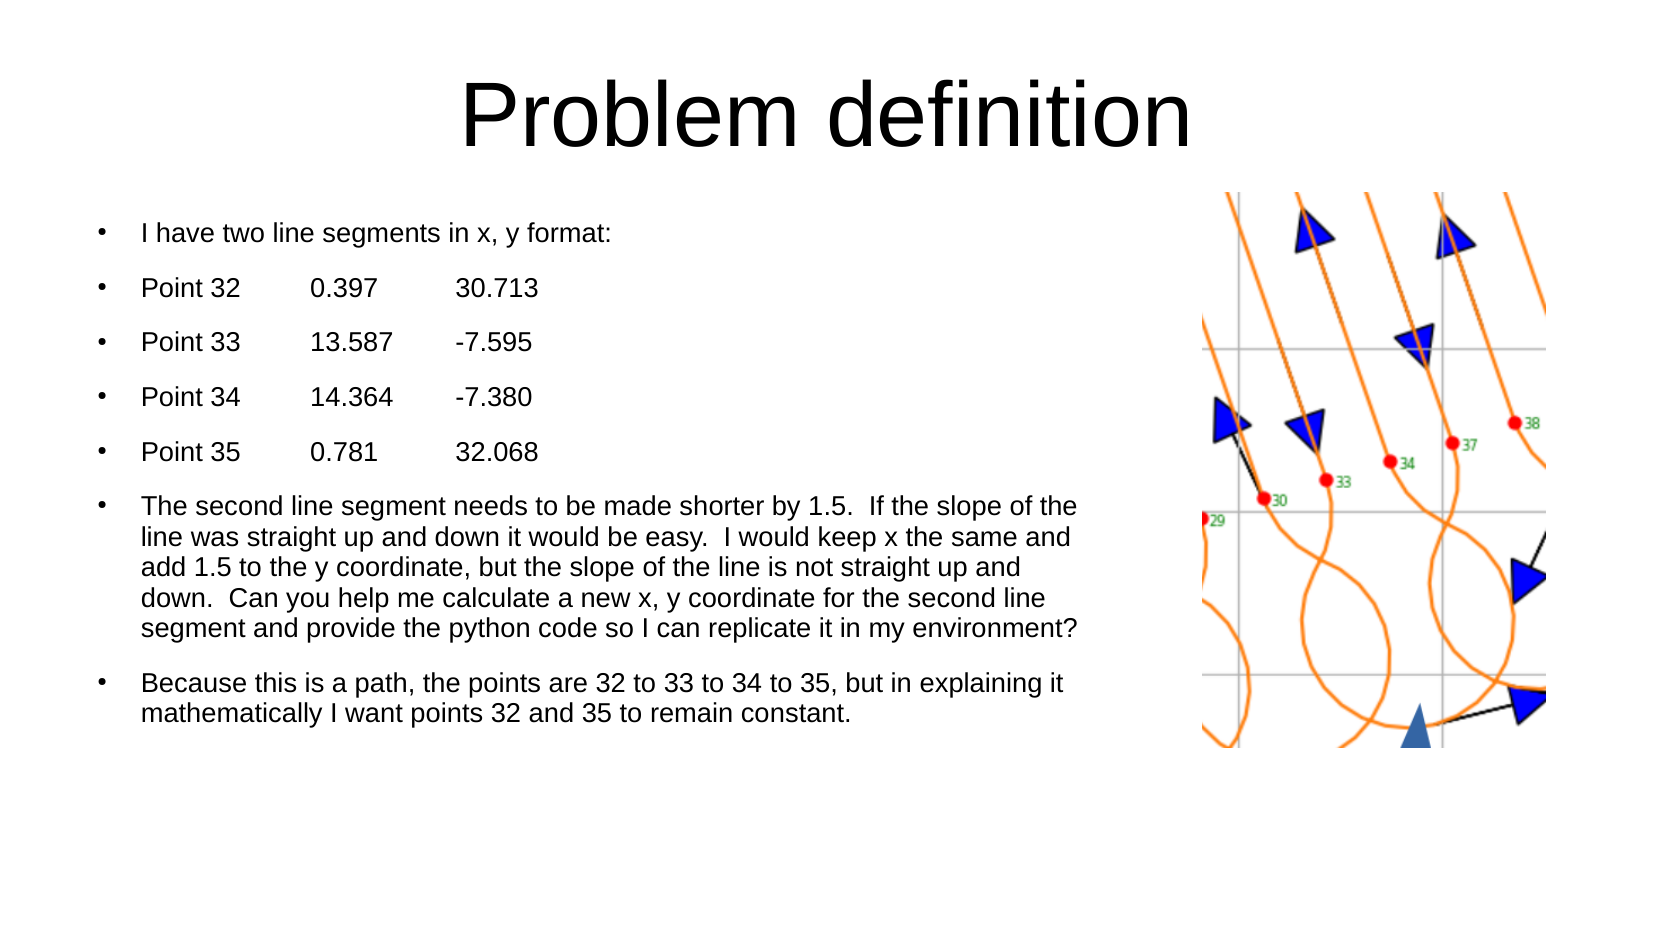

# Problem definition
I have two line segments in x, y format:
Point 32	0.397			30.713
Point 33	13.587	-7.595
Point 34 	14.364	-7.380
Point 35	0.781	32.068
The second line segment needs to be made shorter by 1.5. If the slope of the line was straight up and down it would be easy. I would keep x the same and add 1.5 to the y coordinate, but the slope of the line is not straight up and down. Can you help me calculate a new x, y coordinate for the second line segment and provide the python code so I can replicate it in my environment?
Because this is a path, the points are 32 to 33 to 34 to 35, but in explaining it mathematically I want points 32 and 35 to remain constant.